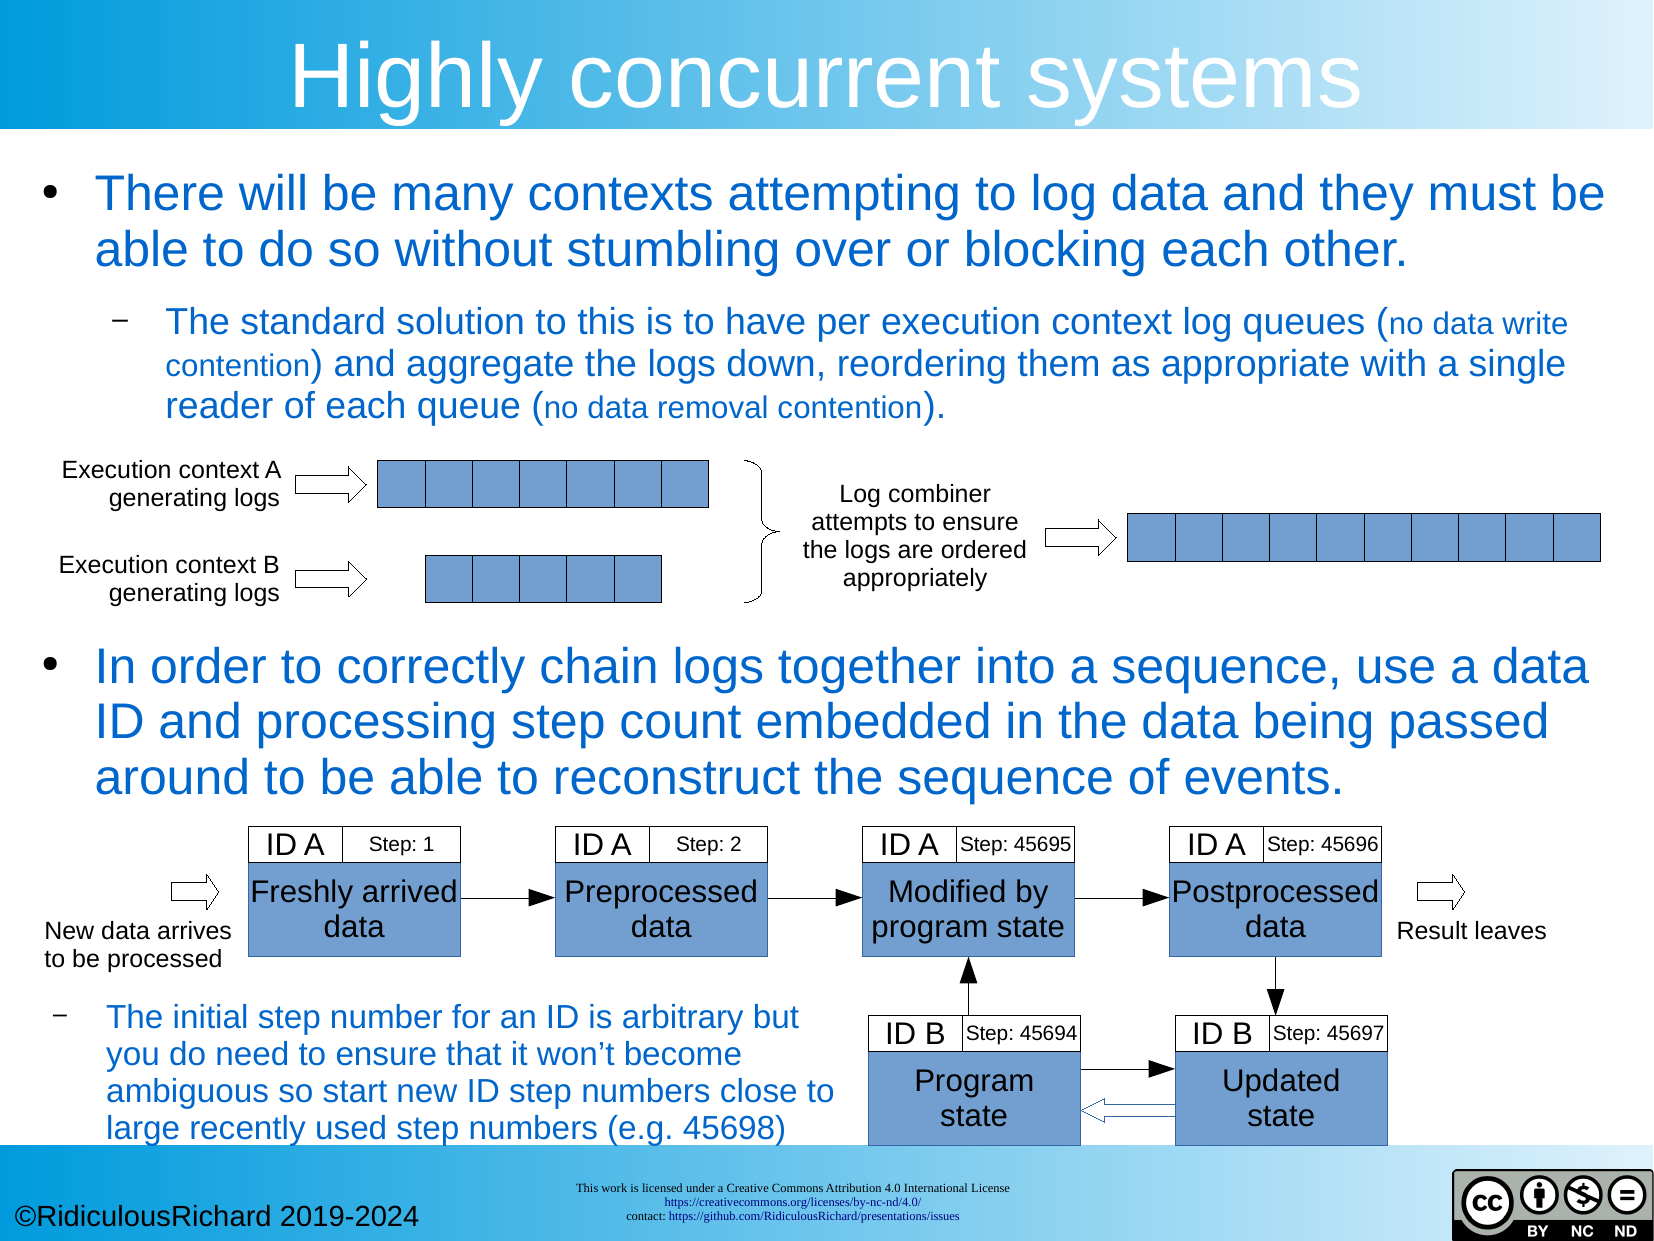

# Highly concurrent systems
There will be many contexts attempting to log data and they must be able to do so without stumbling over or blocking each other.
The standard solution to this is to have per execution context log queues (no data write contention) and aggregate the logs down, reordering them as appropriate with a single reader of each queue (no data removal contention).
Execution context A generating logs
Log combiner attempts to ensure the logs are ordered appropriately
Execution context B generating logs
In order to correctly chain logs together into a sequence, use a data ID and processing step count embedded in the data being passed around to be able to reconstruct the sequence of events.
ID A
Step: 1
Freshly arrived
data
ID A
Step: 2
Preprocessed
data
ID A
Step: 45695
Modified by
program state
ID A
Step: 45696
Postprocessed
data
New data arrives to be processed
Result leaves
ID B
Step: 45694
Program
state
ID B
Step: 45697
Updated
state
The initial step number for an ID is arbitrary but you do need to ensure that it won’t become ambiguous so start new ID step numbers close to large recently used step numbers (e.g. 45698)